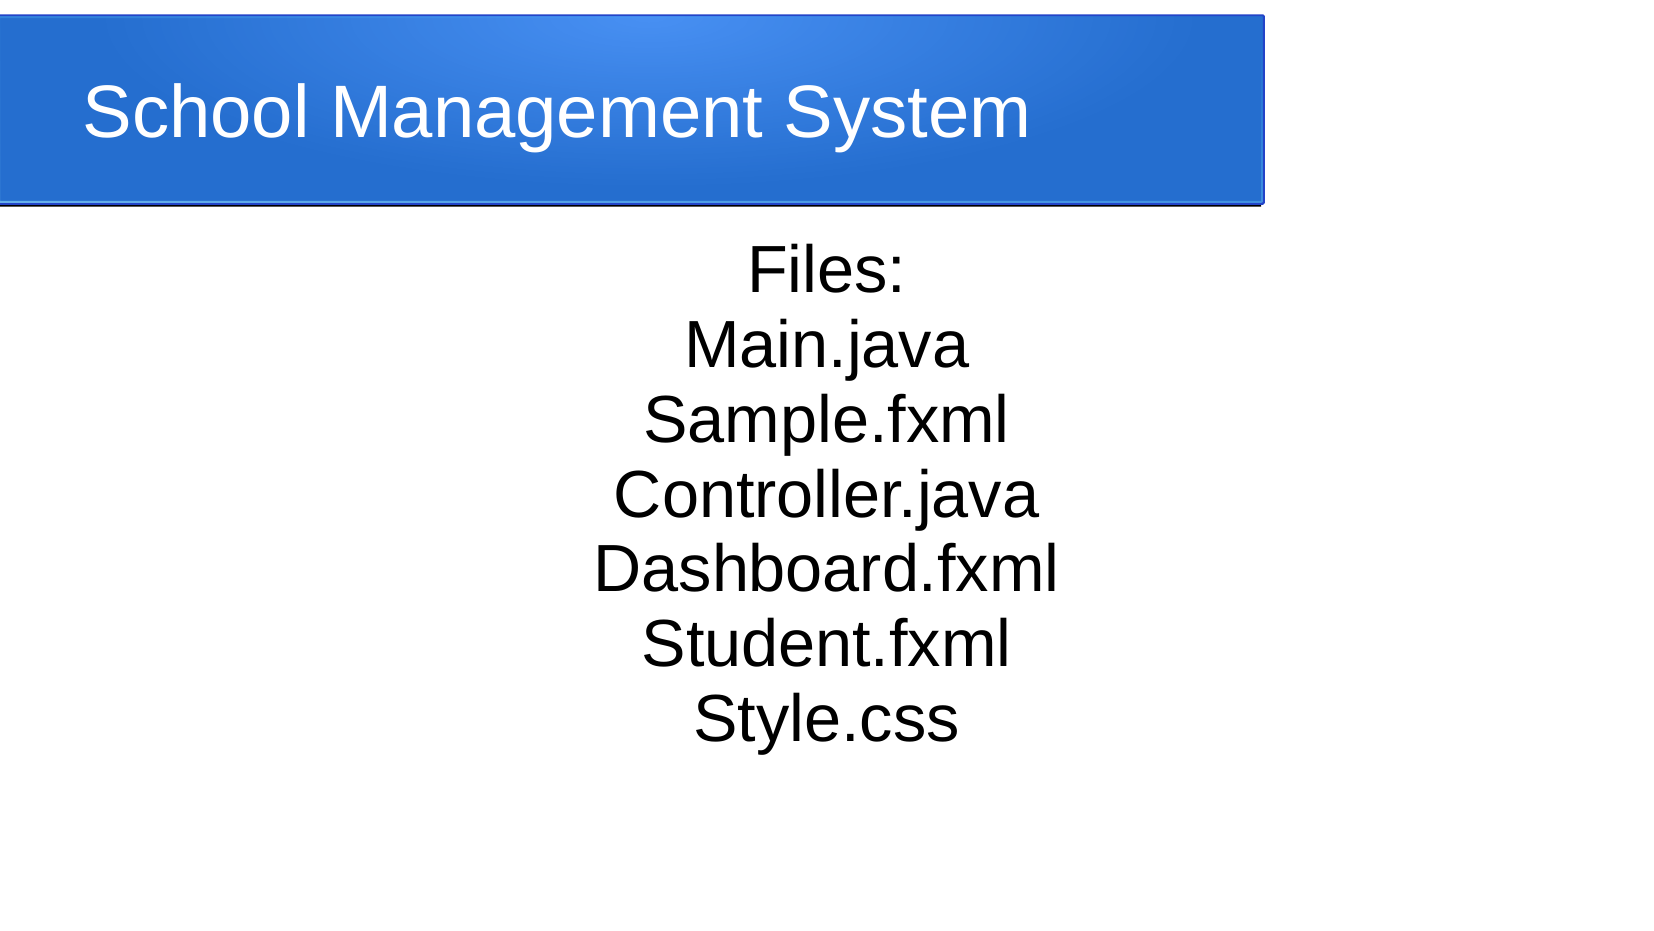

# School Management System
Files:
Main.java
Sample.fxml
Controller.java
Dashboard.fxml
Student.fxml
Style.css